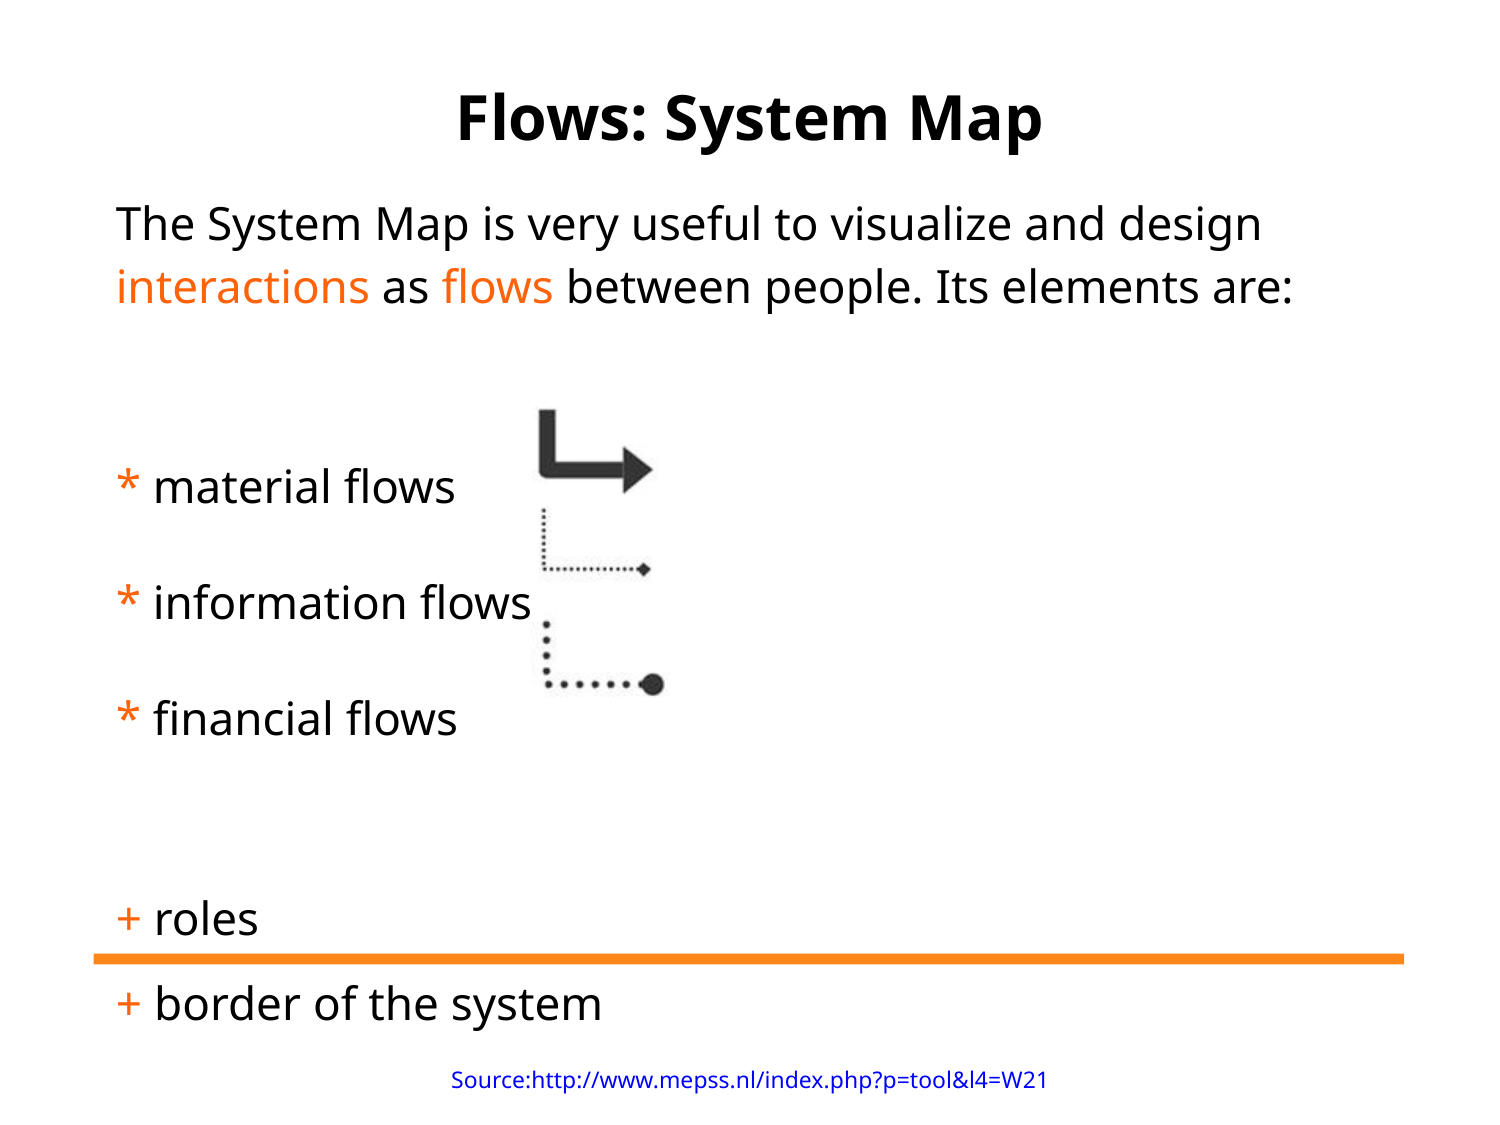

# Flows: System Map
The System Map is very useful to visualize and design interactions as flows between people. Its elements are:
* material flows
* information flows
* financial flows
+ roles
+ border of the system
Source:http://www.mepss.nl/index.php?p=tool&l4=W21